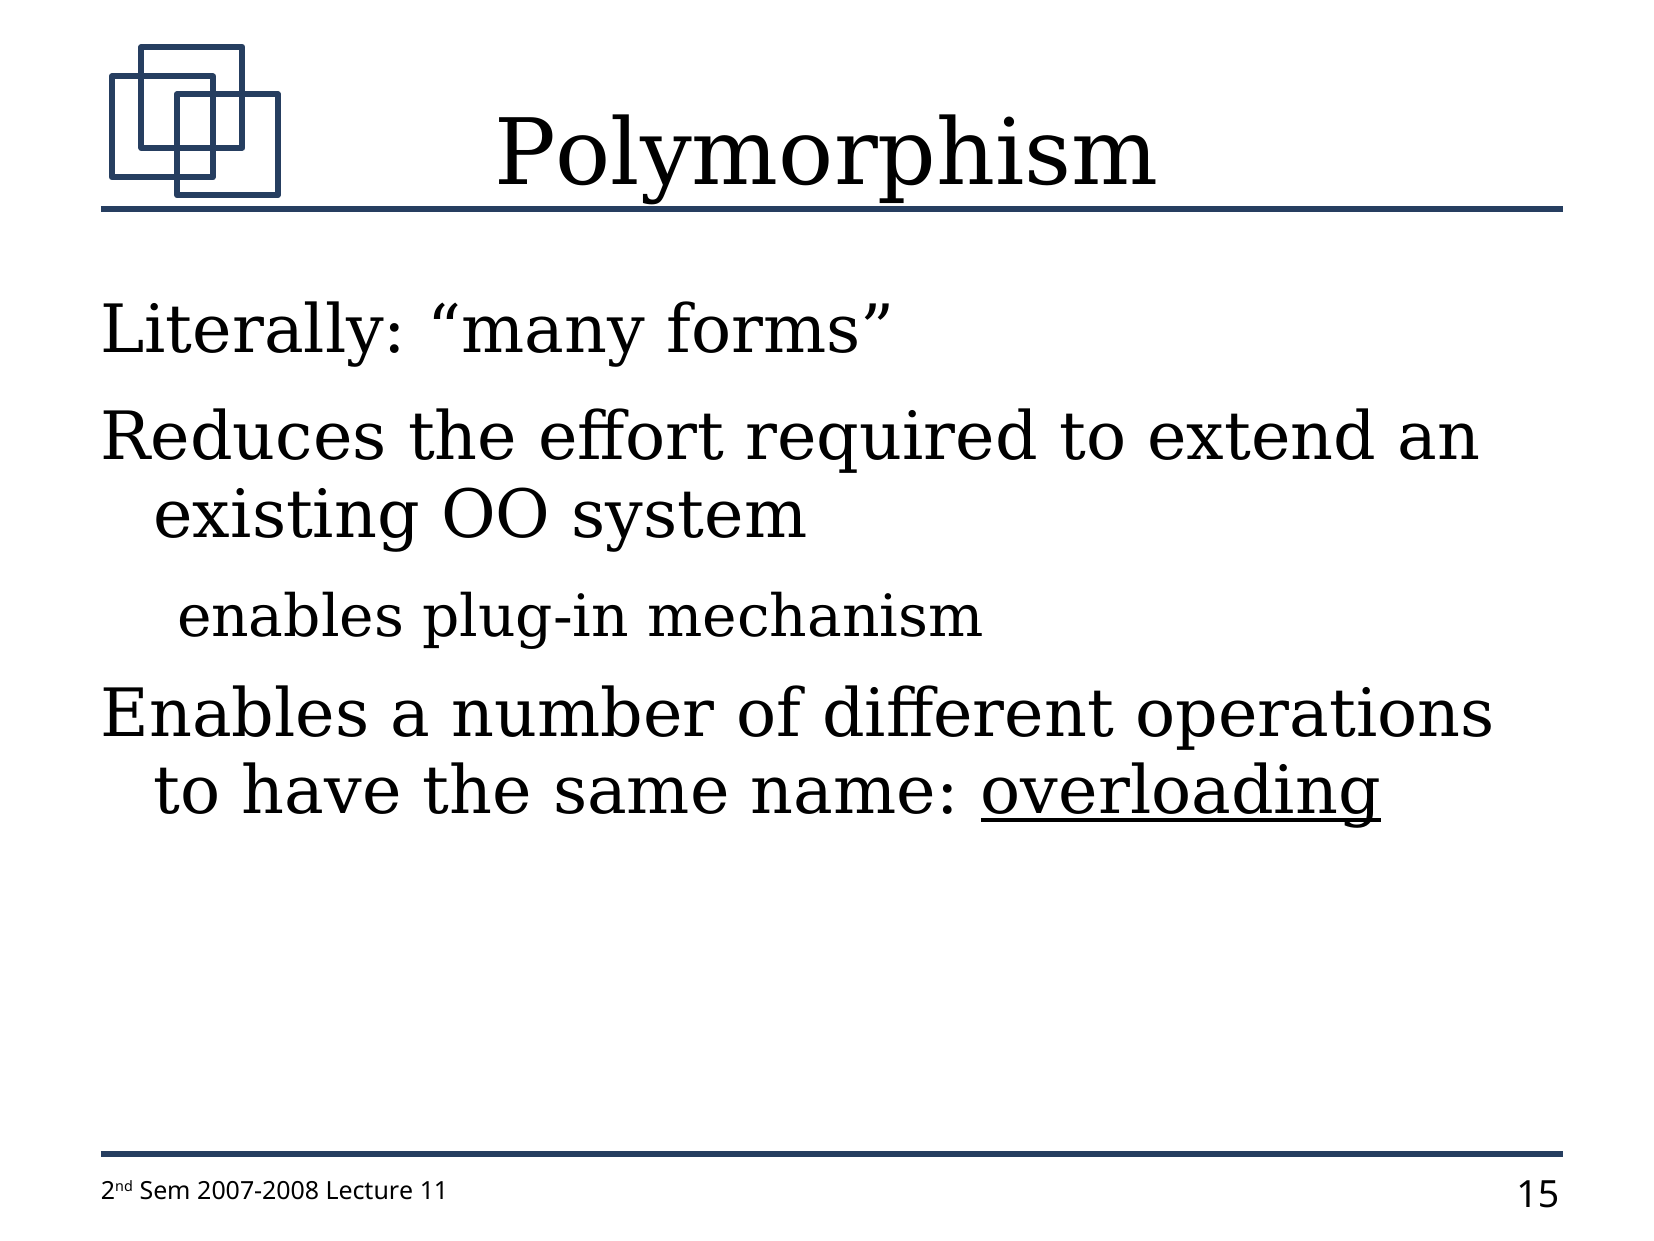

# Polymorphism
Literally: “many forms”
Reduces the effort required to extend an existing OO system
enables plug-in mechanism
Enables a number of different operations to have the same name: overloading